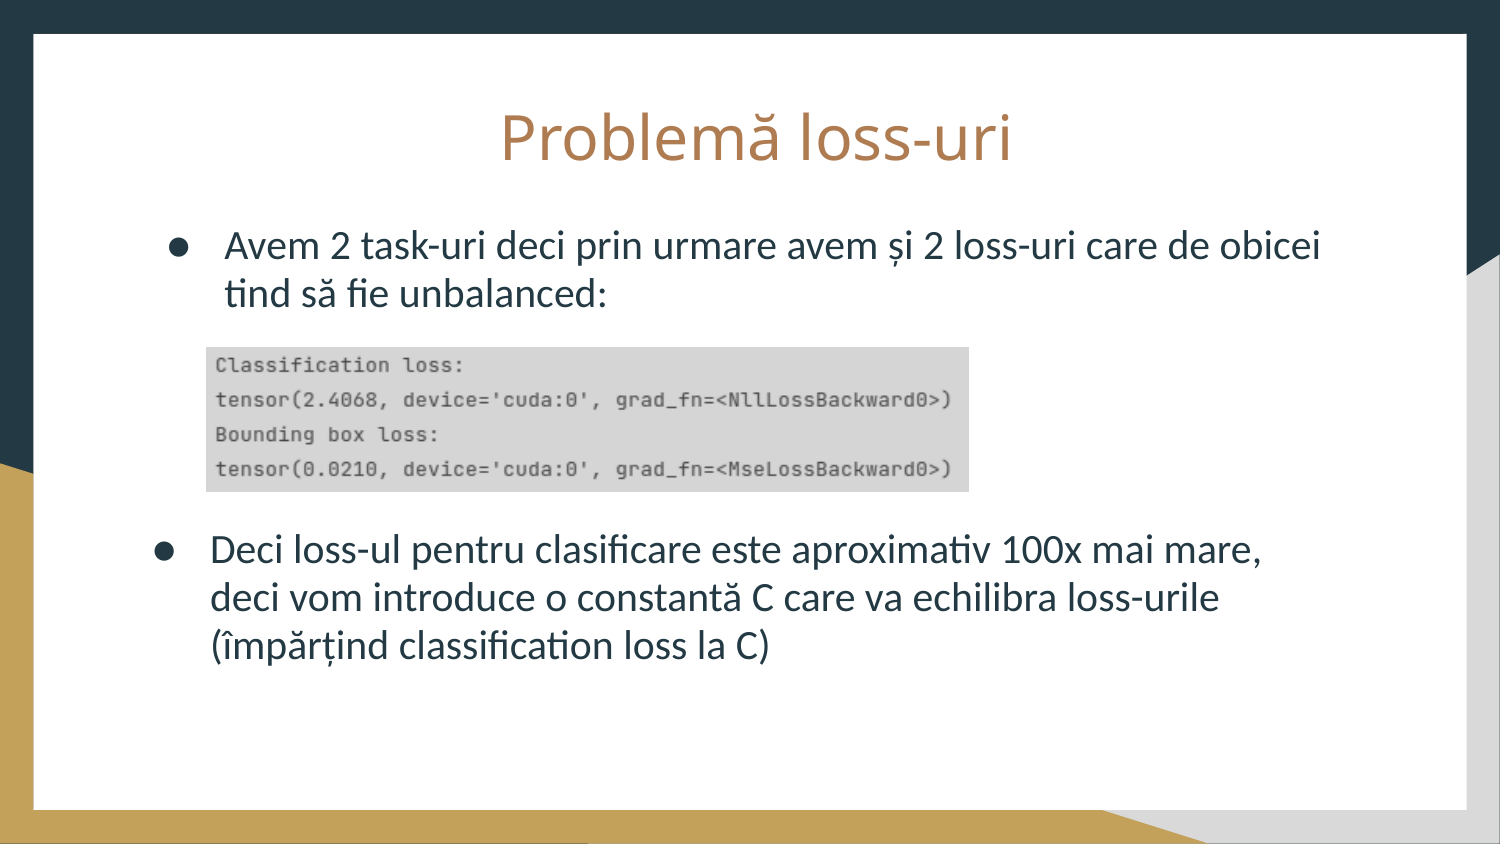

# Problemă loss-uri
Avem 2 task-uri deci prin urmare avem și 2 loss-uri care de obicei tind să fie unbalanced:
Deci loss-ul pentru clasificare este aproximativ 100x mai mare, deci vom introduce o constantă C care va echilibra loss-urile (împărțind classification loss la C)